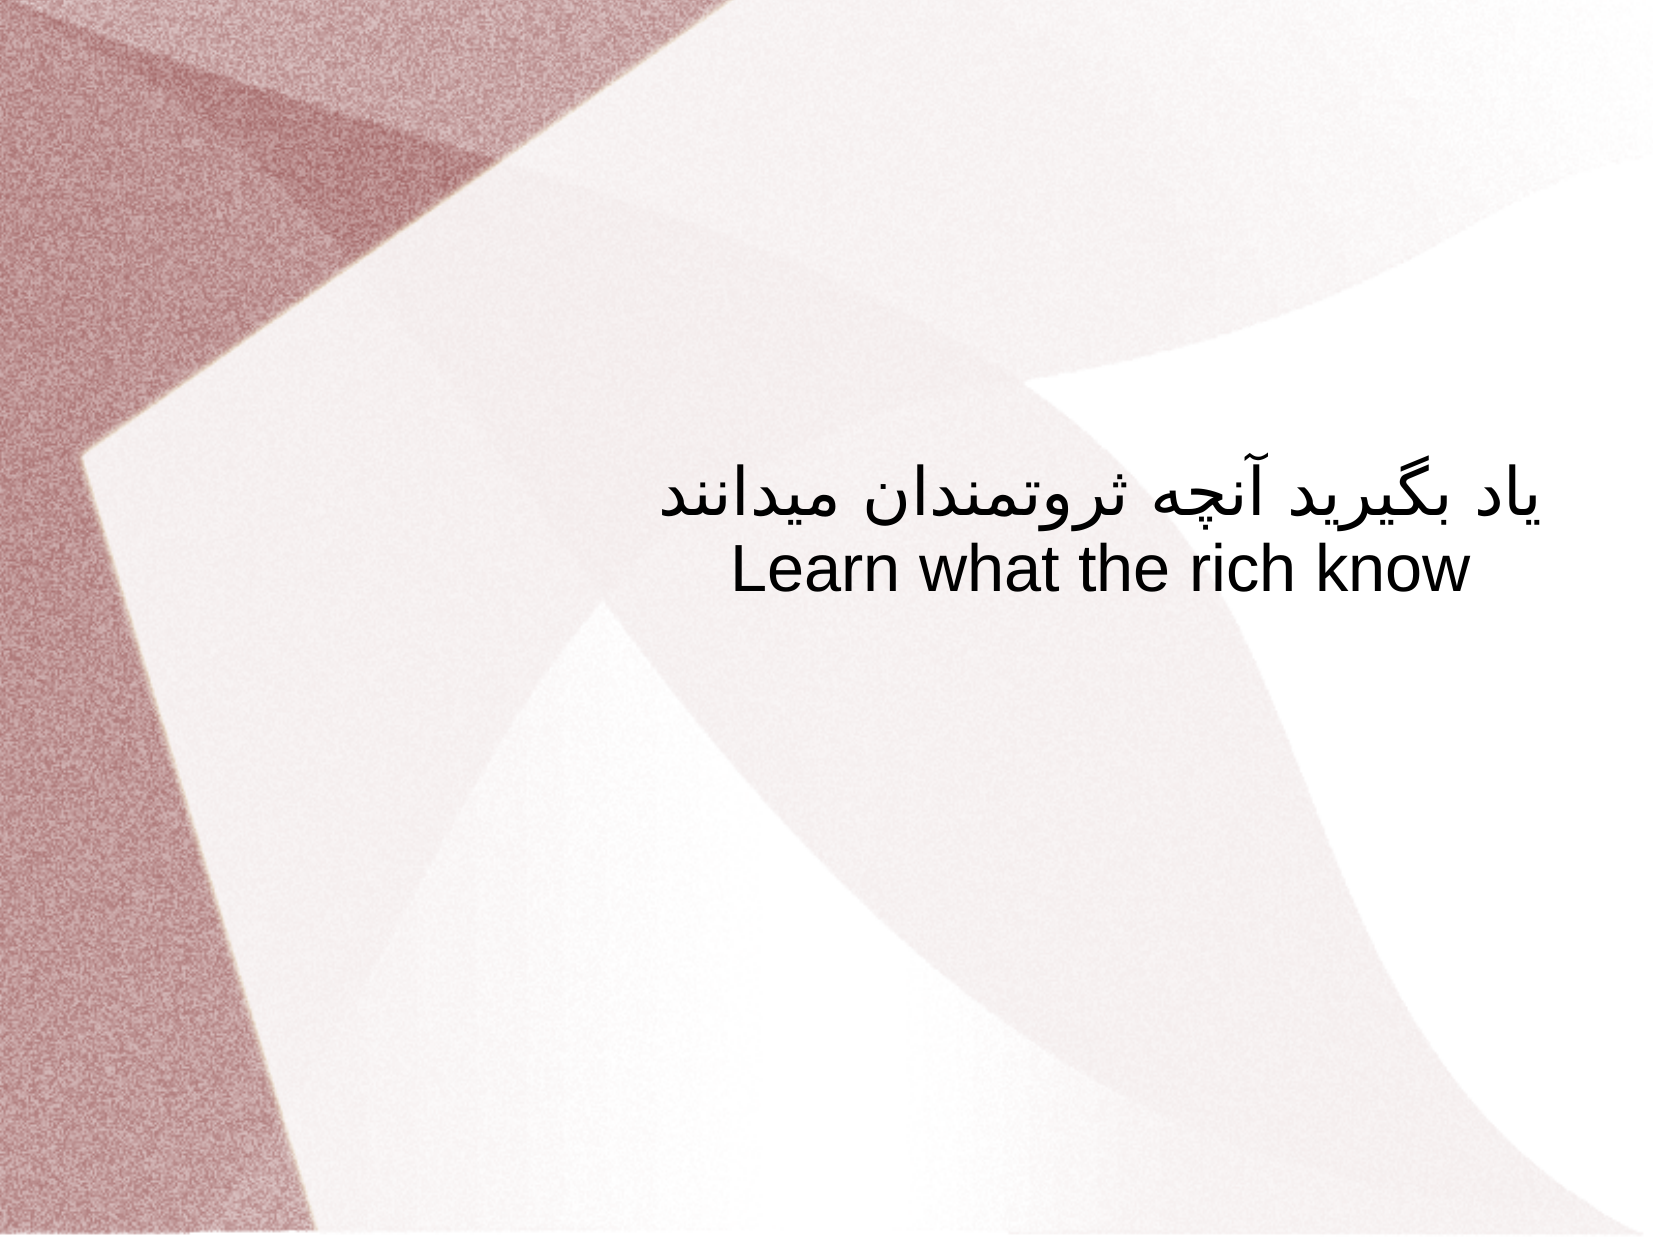

# یاد بگیرید آنچه ثروتمندان میدانند
Learn what the rich know